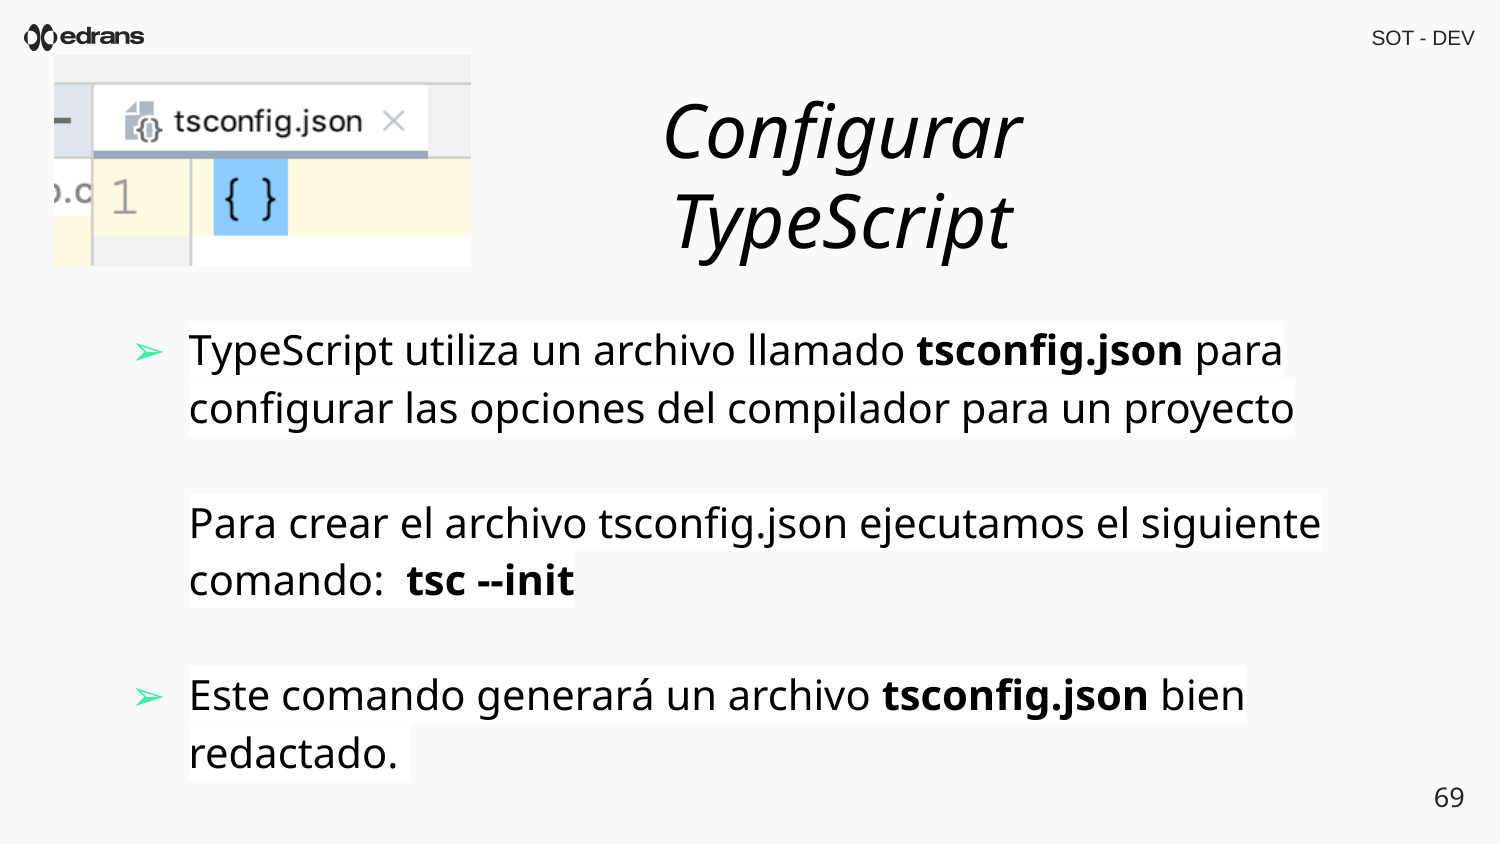

SOT - DEV
Configurar TypeScript
TypeScript utiliza un archivo llamado tsconfig.json para configurar las opciones del compilador para un proyecto
Para crear el archivo tsconfig.json ejecutamos el siguiente comando: tsc --init
Este comando generará un archivo tsconfig.json bien redactado.